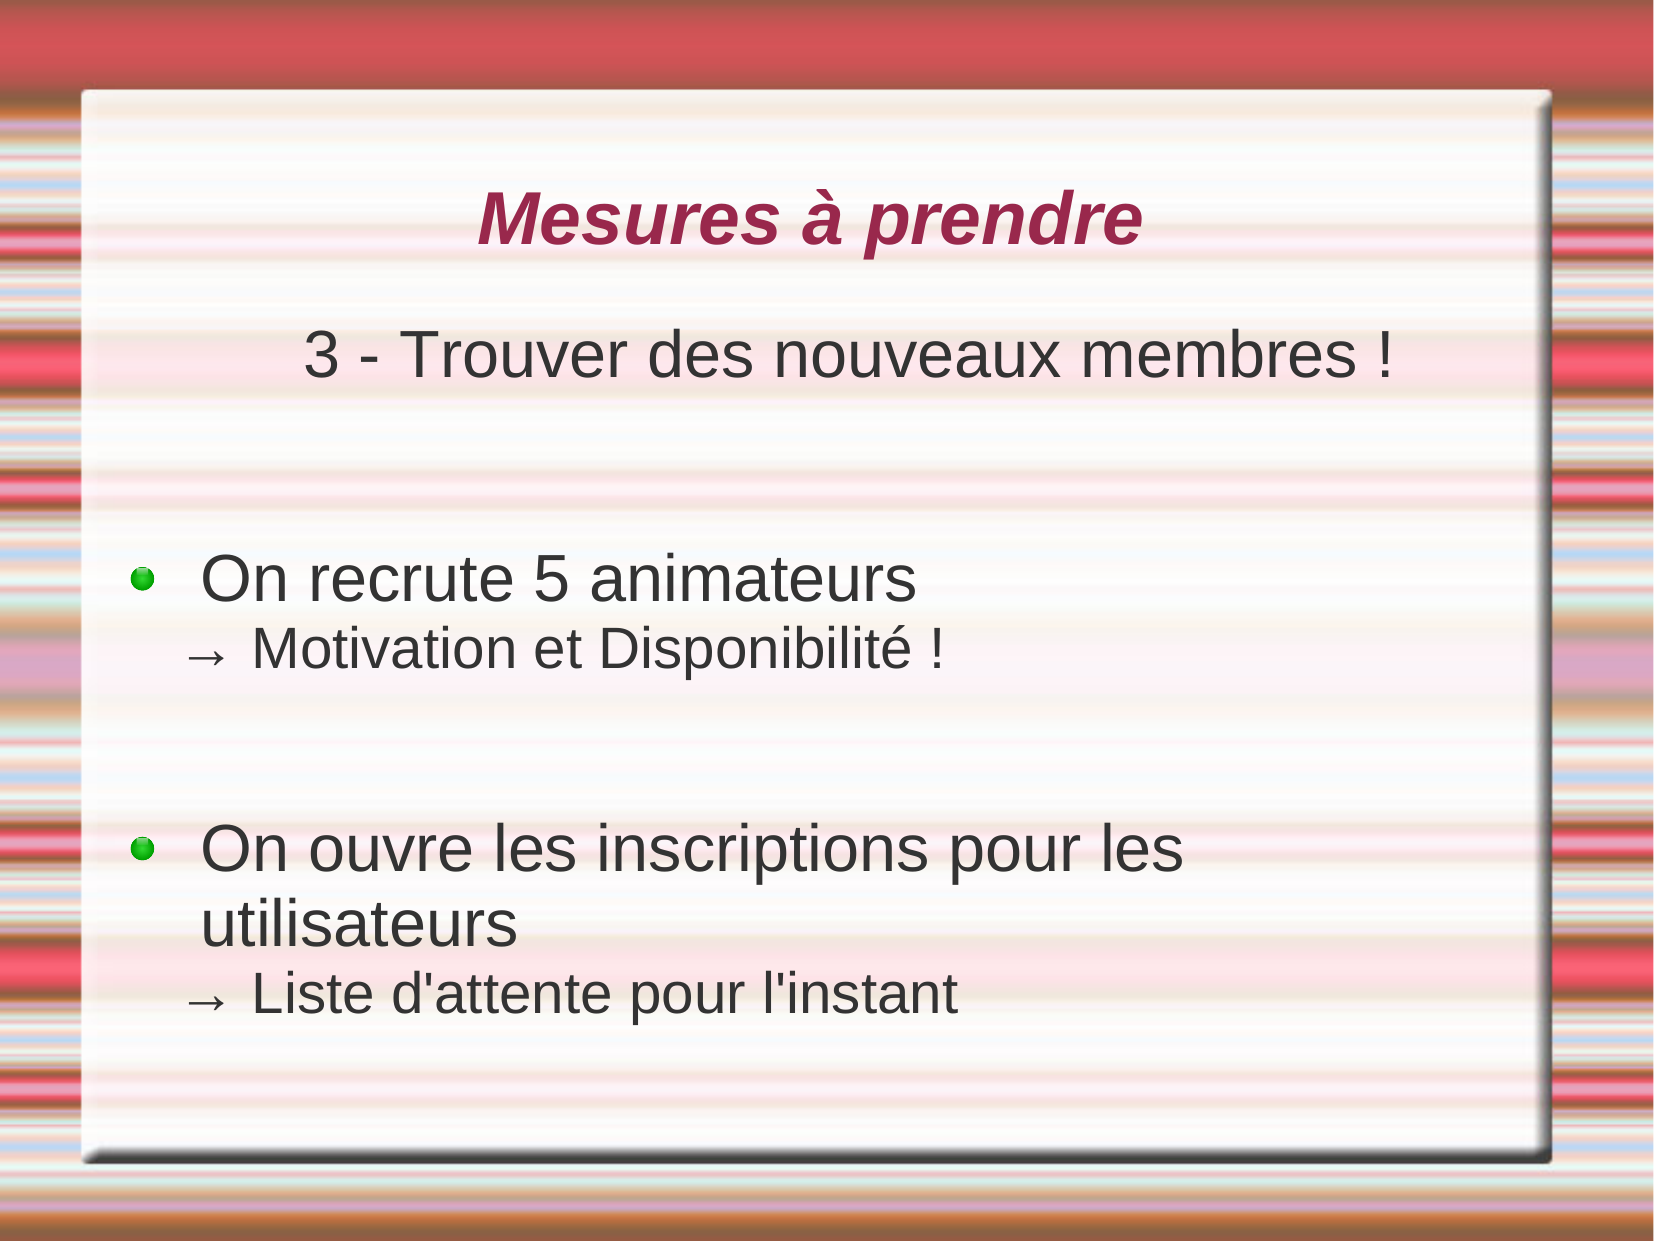

# Mesures à prendre
3 - Trouver des nouveaux membres !
On recrute 5 animateurs
→ Motivation et Disponibilité !
On ouvre les inscriptions pour les utilisateurs
→ Liste d'attente pour l'instant